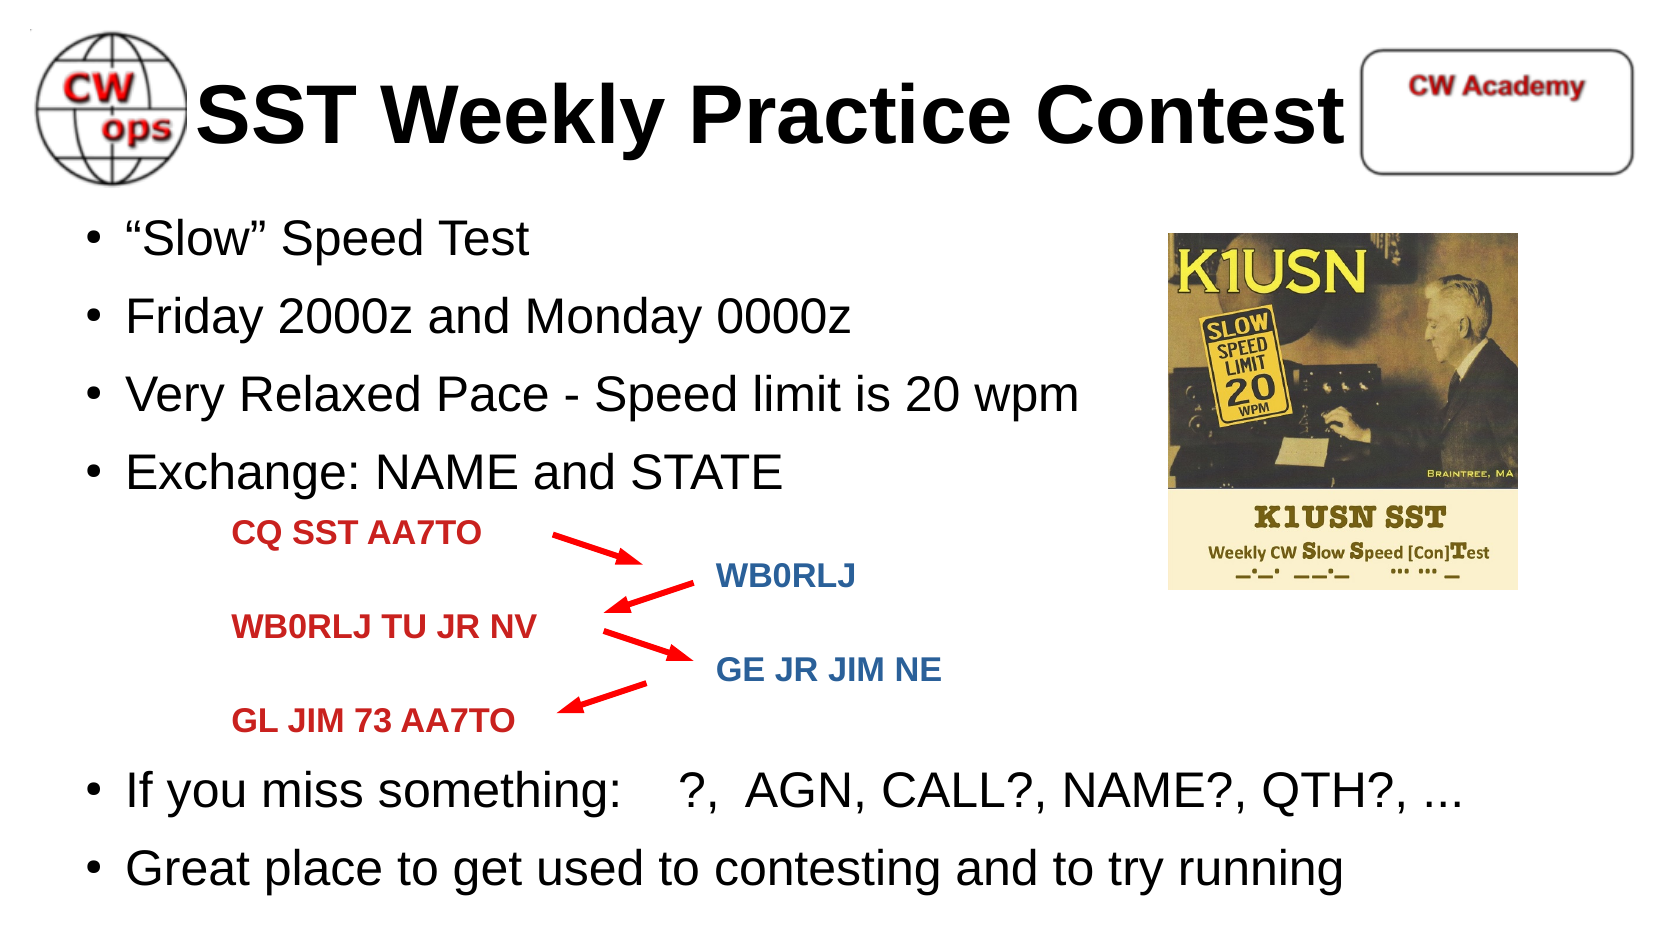

# SST Weekly Practice Contest
“Slow” Speed Test
Friday 2000z and Monday 0000z
Very Relaxed Pace - Speed limit is 20 wpm
Exchange: NAME and STATE
CQ SST AA7TO
 	WB0RLJ
WB0RLJ TU JR NV
 	GE JR JIM NE
GL JIM 73 AA7TO
If you miss something: ?, AGN, CALL?, NAME?, QTH?, ...
Great place to get used to contesting and to try running